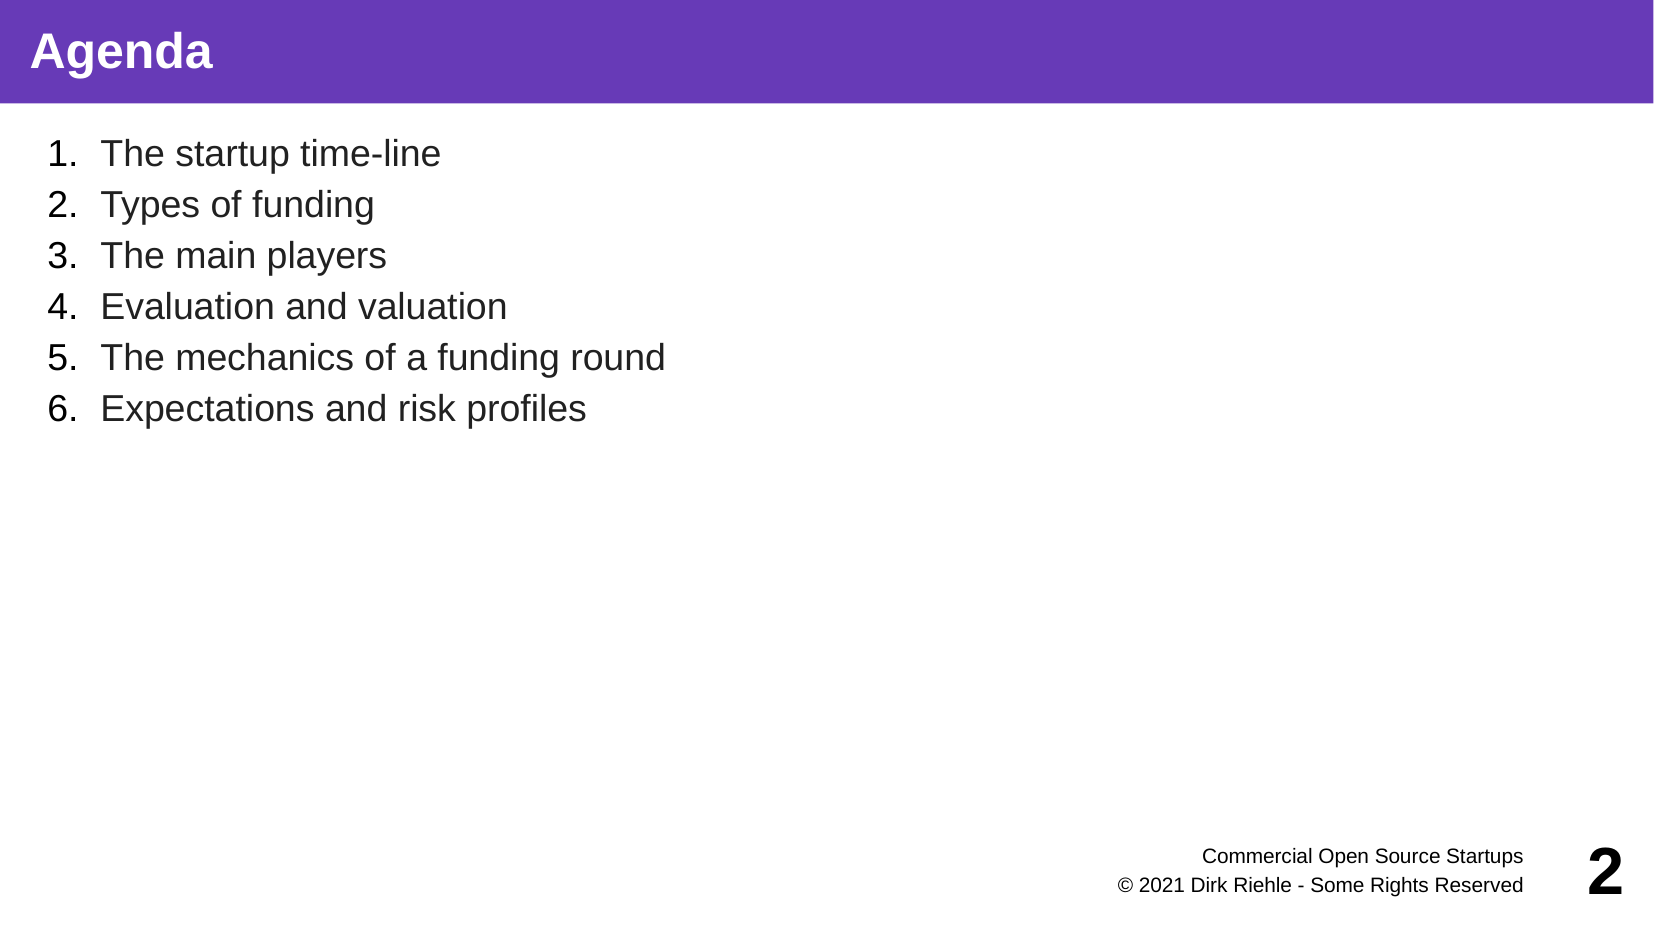

# Agenda
The startup time-line
Types of funding
The main players
Evaluation and valuation
The mechanics of a funding round
Expectations and risk profiles
Commercial Open Source Startups
2
© 2021 Dirk Riehle - Some Rights Reserved